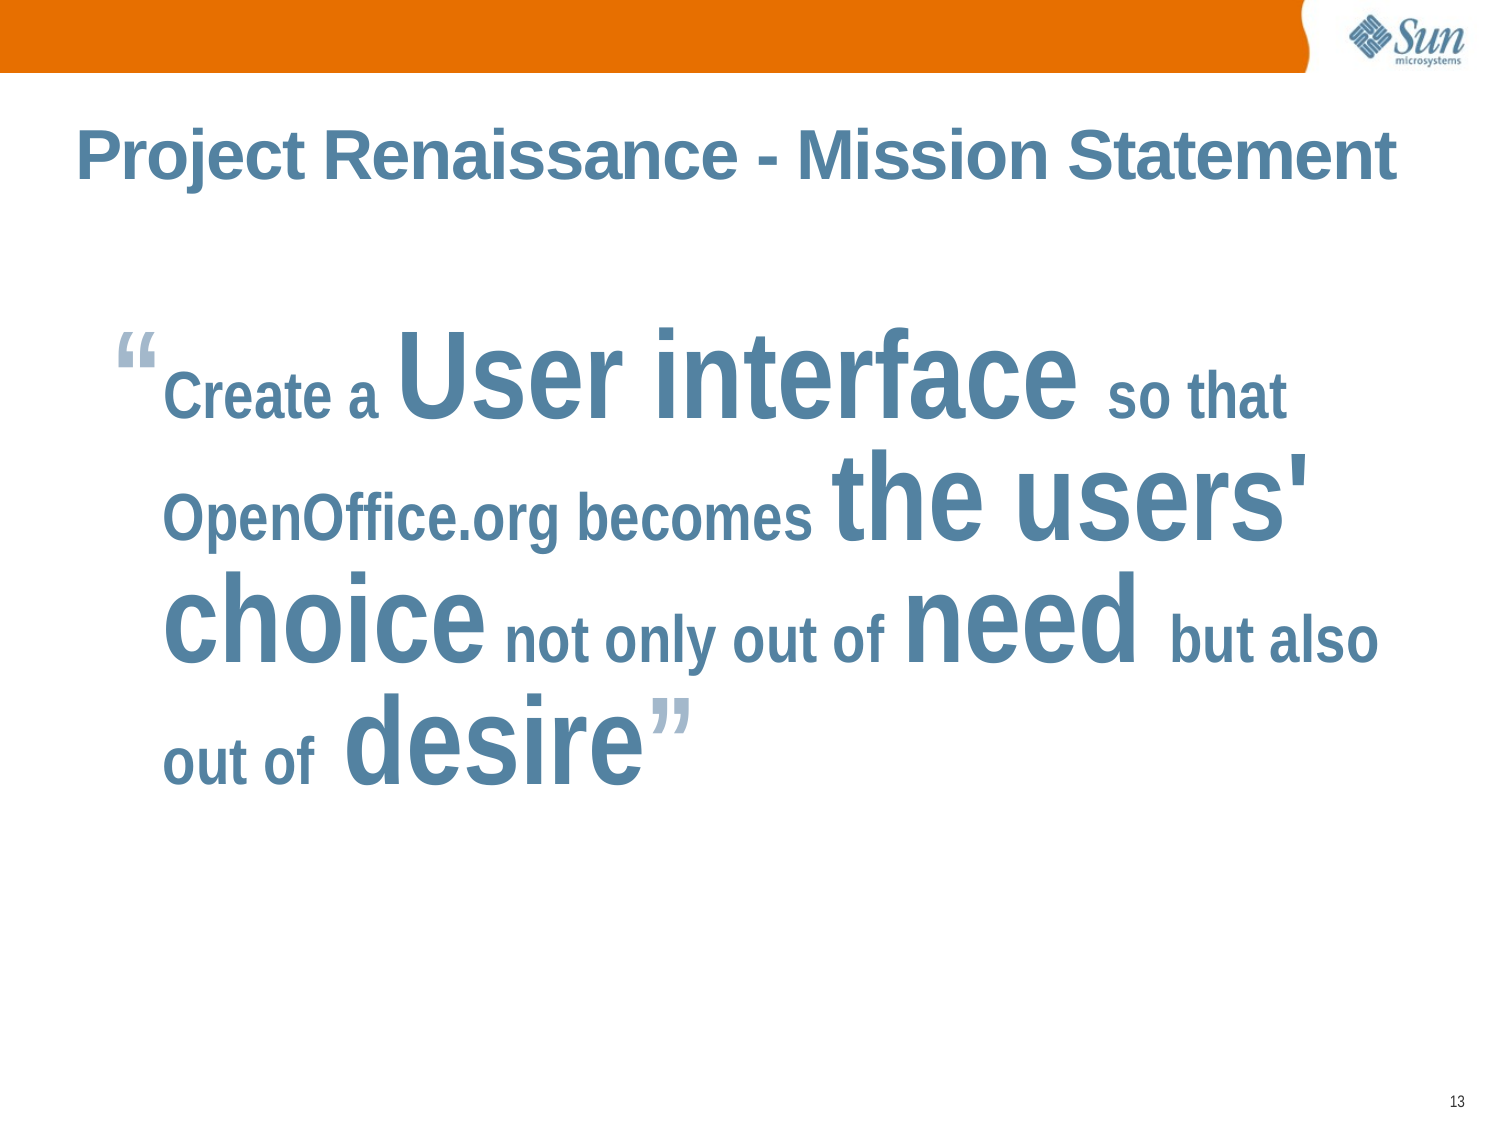

# Project Renaissance - Mission Statement
“Create a User interface so that OpenOffice.org becomes the users' choice not only out of need but also out of desire”